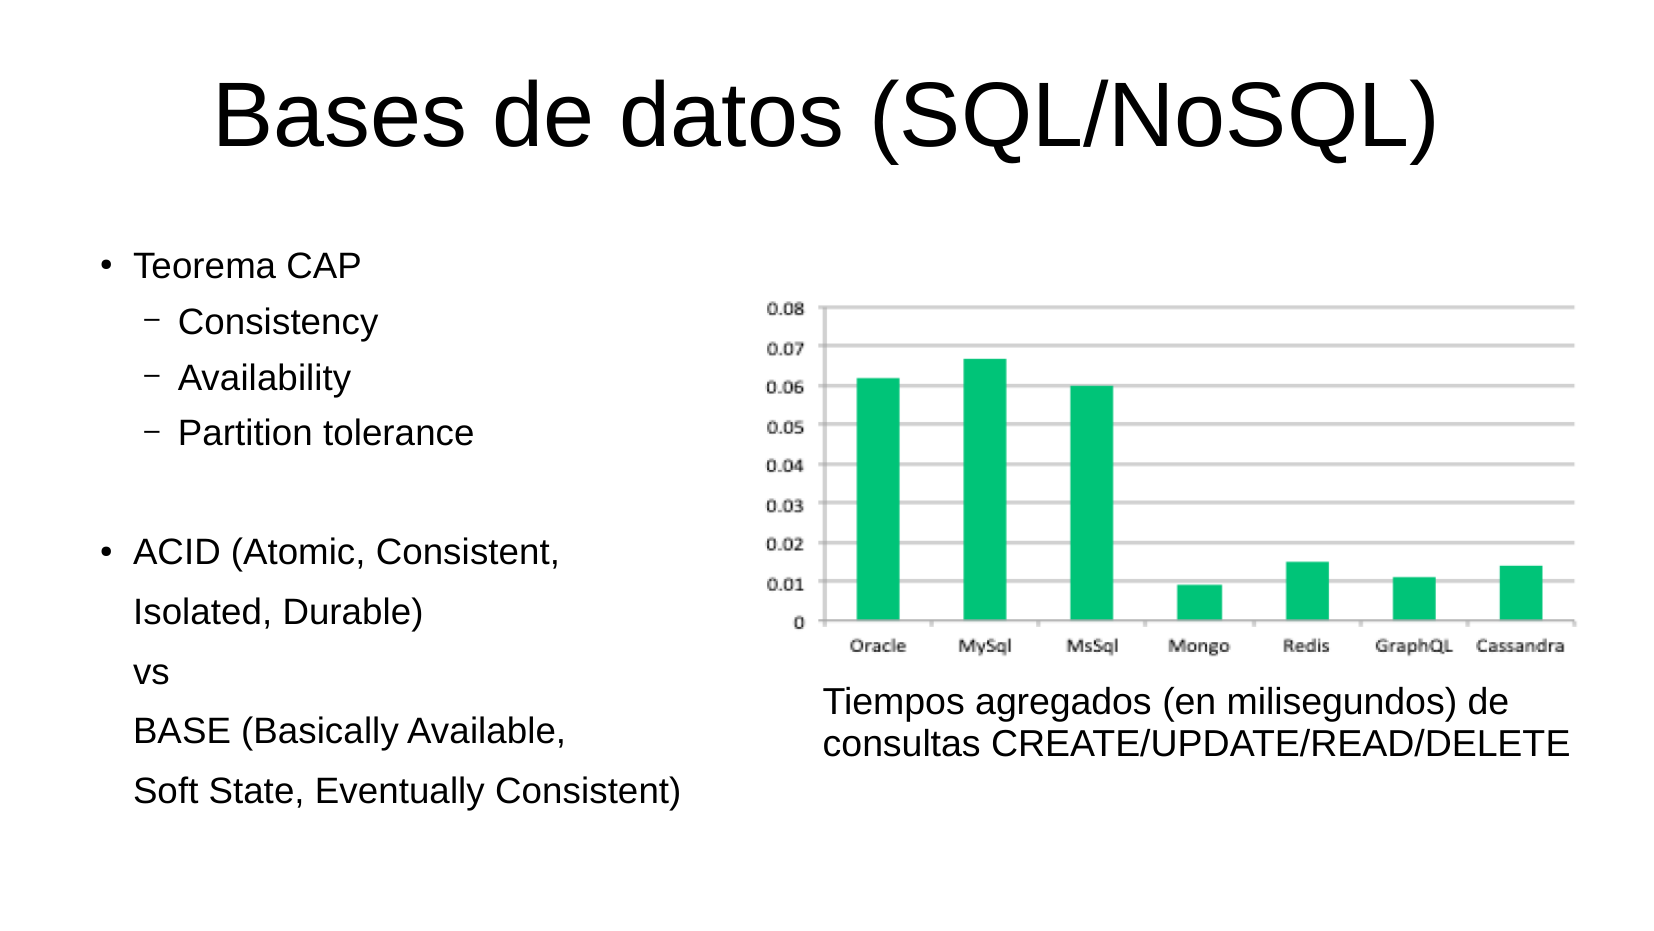

# Bases de datos (SQL/NoSQL)
Teorema CAP
Consistency
Availability
Partition tolerance
ACID (Atomic, Consistent,
Isolated, Durable)
vs
BASE (Basically Available,
Soft State, Eventually Consistent)
Tiempos agregados (en milisegundos) de consultas CREATE/UPDATE/READ/DELETE